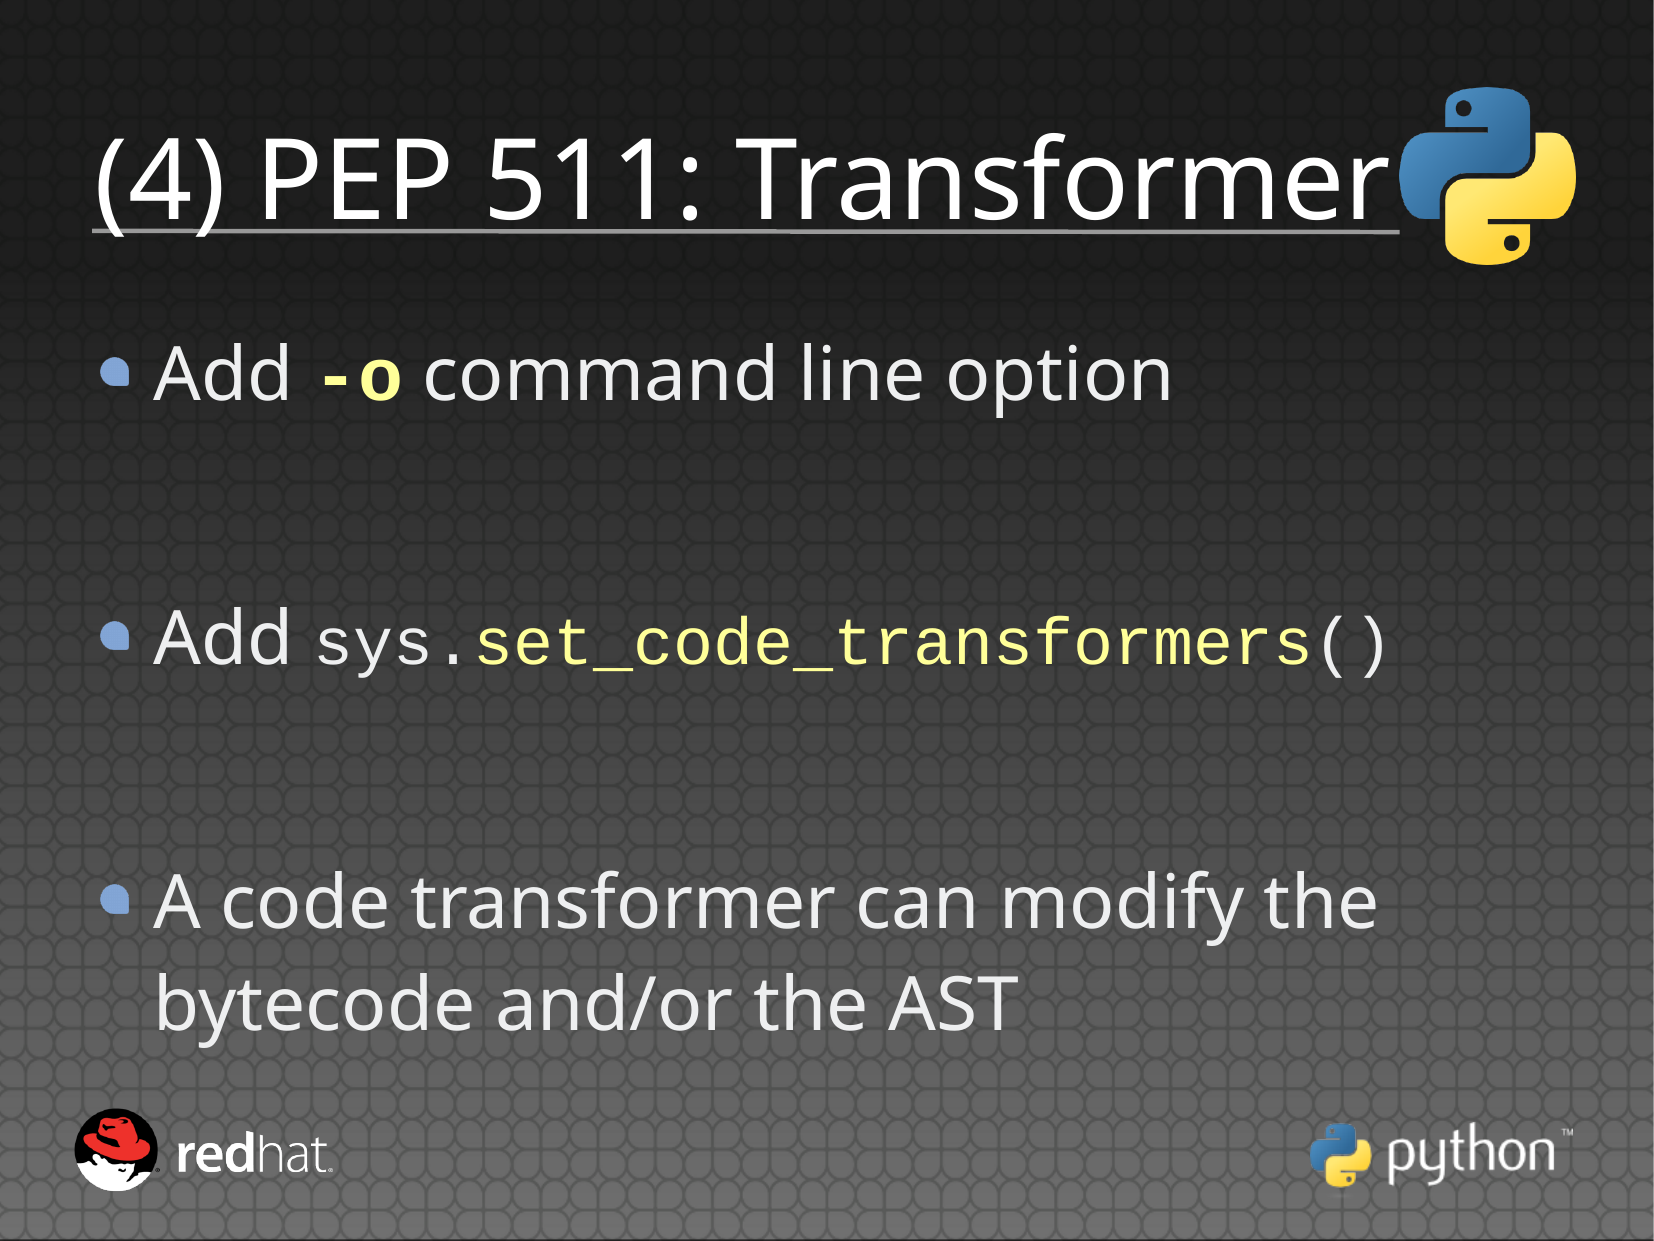

(4) PEP 511: Transformer
# Add -o command line option
Add sys.set_code_transformers()
A code transformer can modify the bytecode and/or the AST